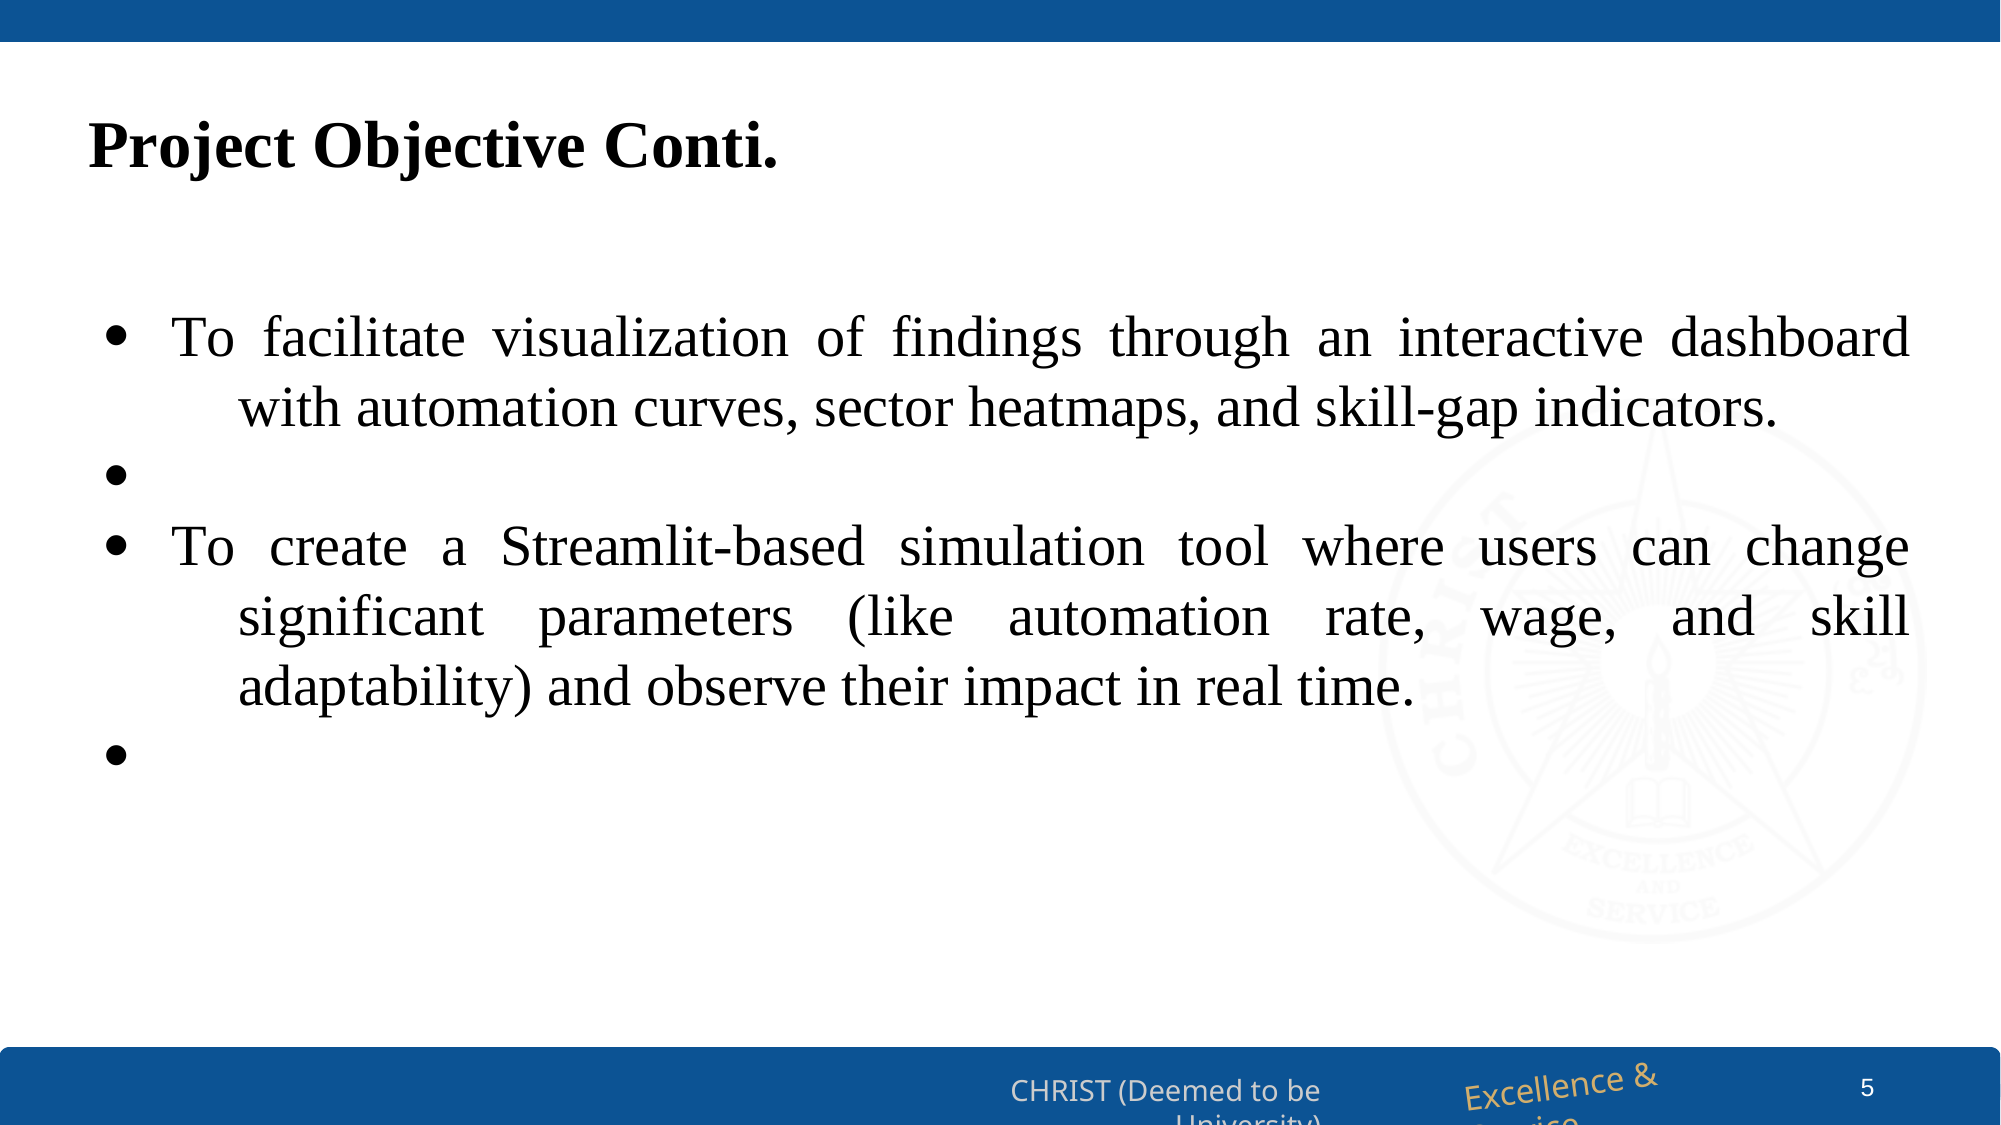

# Project Objective Conti.
To facilitate visualization of findings through an interactive dashboard with automation curves, sector heatmaps, and skill-gap indicators.
To create a Streamlit-based simulation tool where users can change significant parameters (like automation rate, wage, and skill adaptability) and observe their impact in real time.